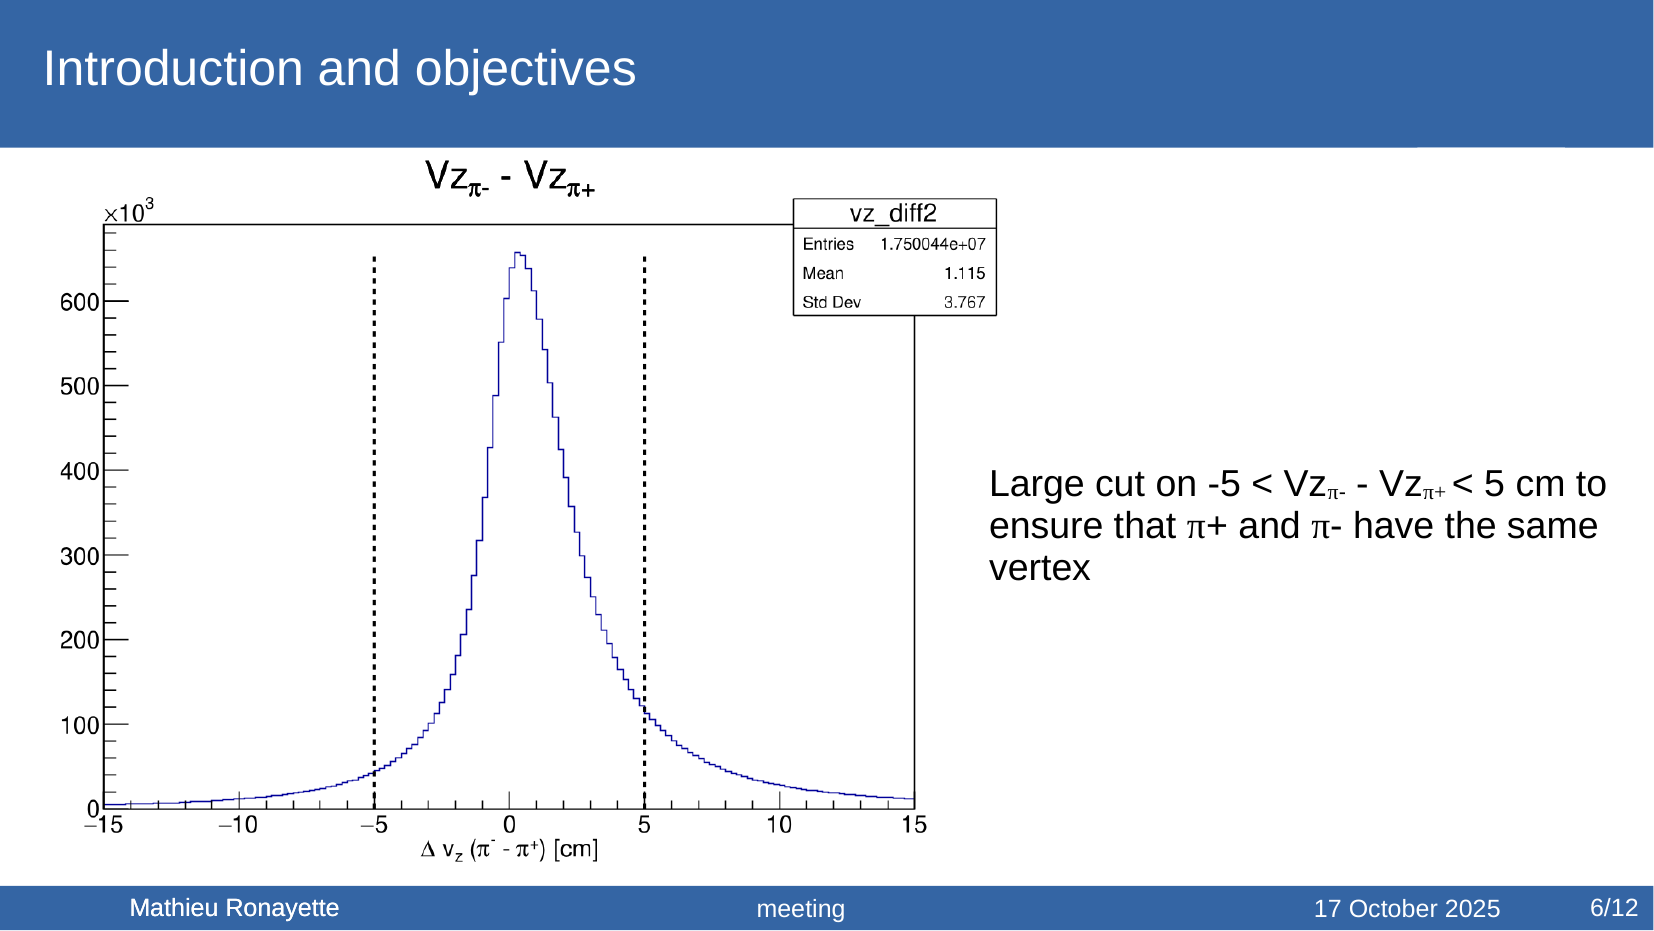

Introduction and objectives
Large cut on -5 < Vzπ- - Vzπ+ < 5 cm to ensure that π+ and π- have the same vertex
Mathieu Ronayette
6/12
Mathieu Ronayette
 meeting
17 October 2025